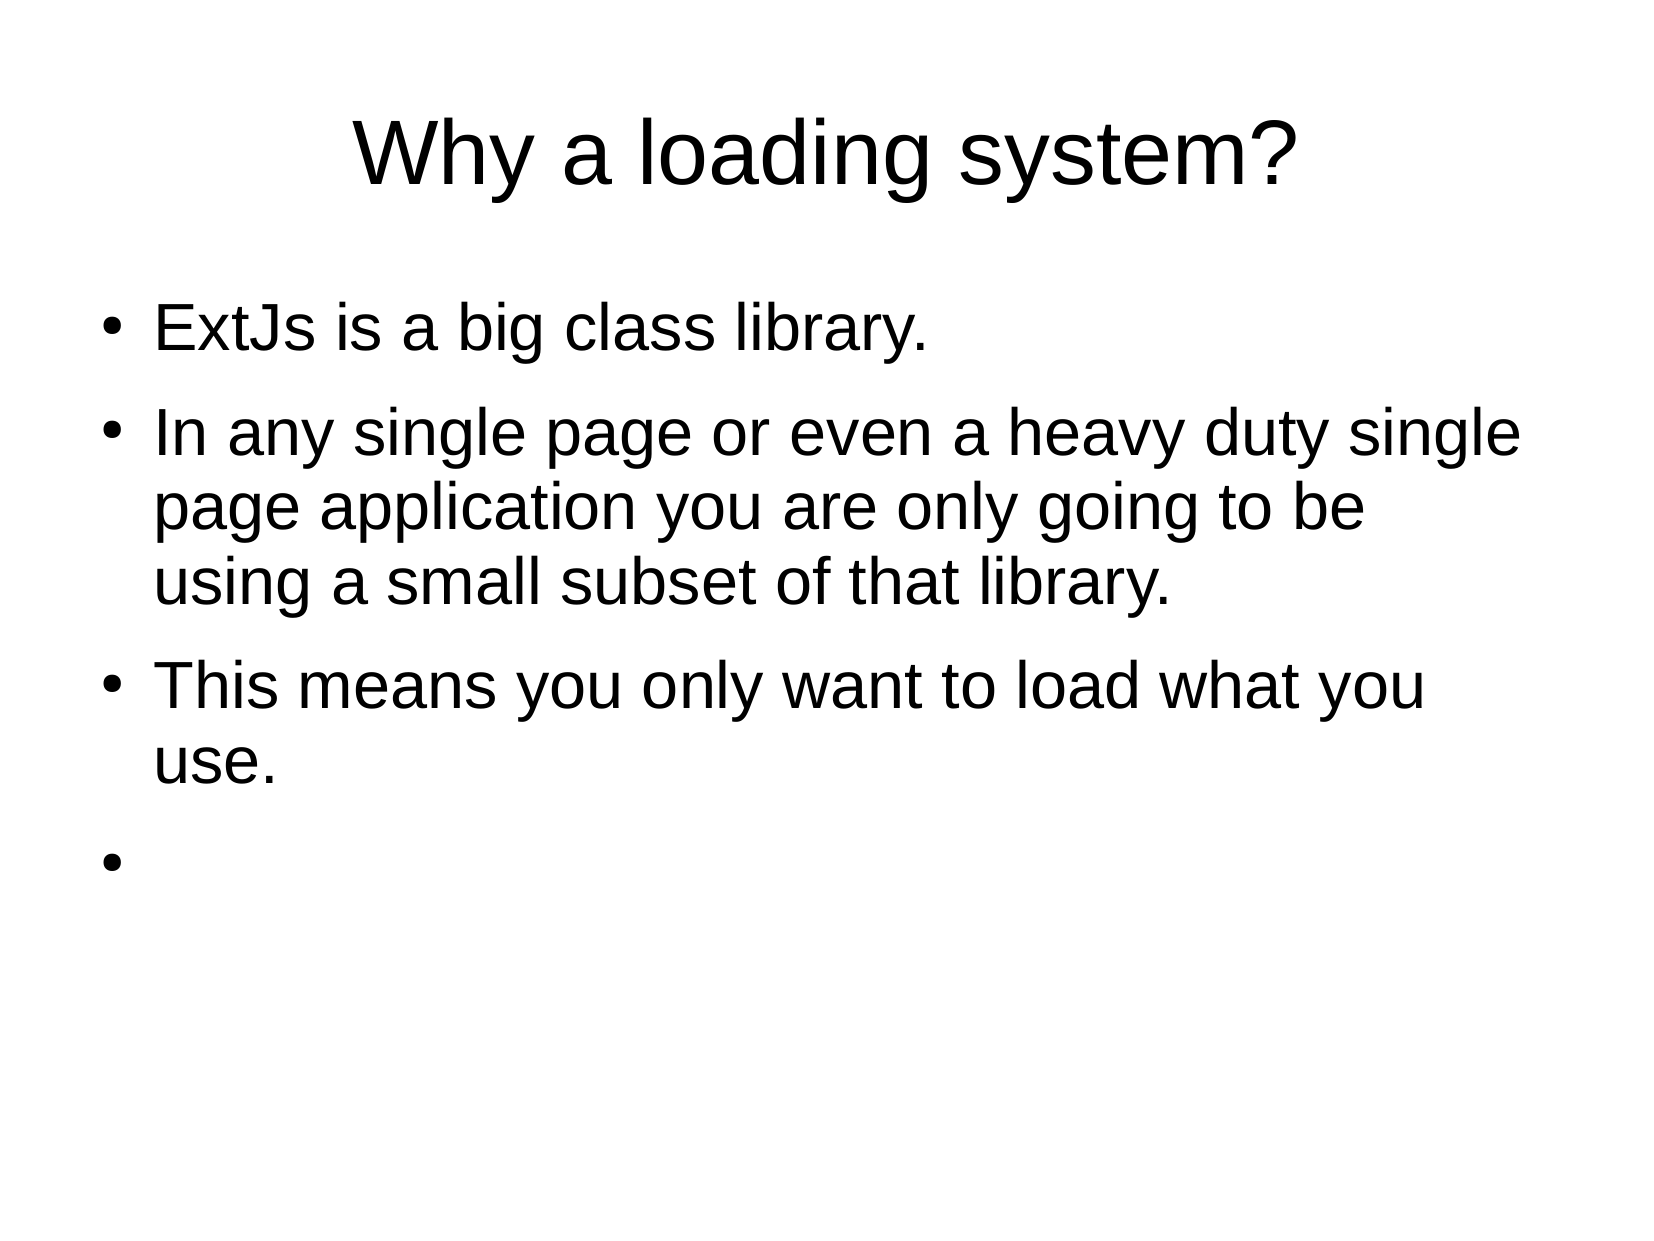

# Why a loading system?
ExtJs is a big class library.
In any single page or even a heavy duty single page application you are only going to be using a small subset of that library.
This means you only want to load what you use.